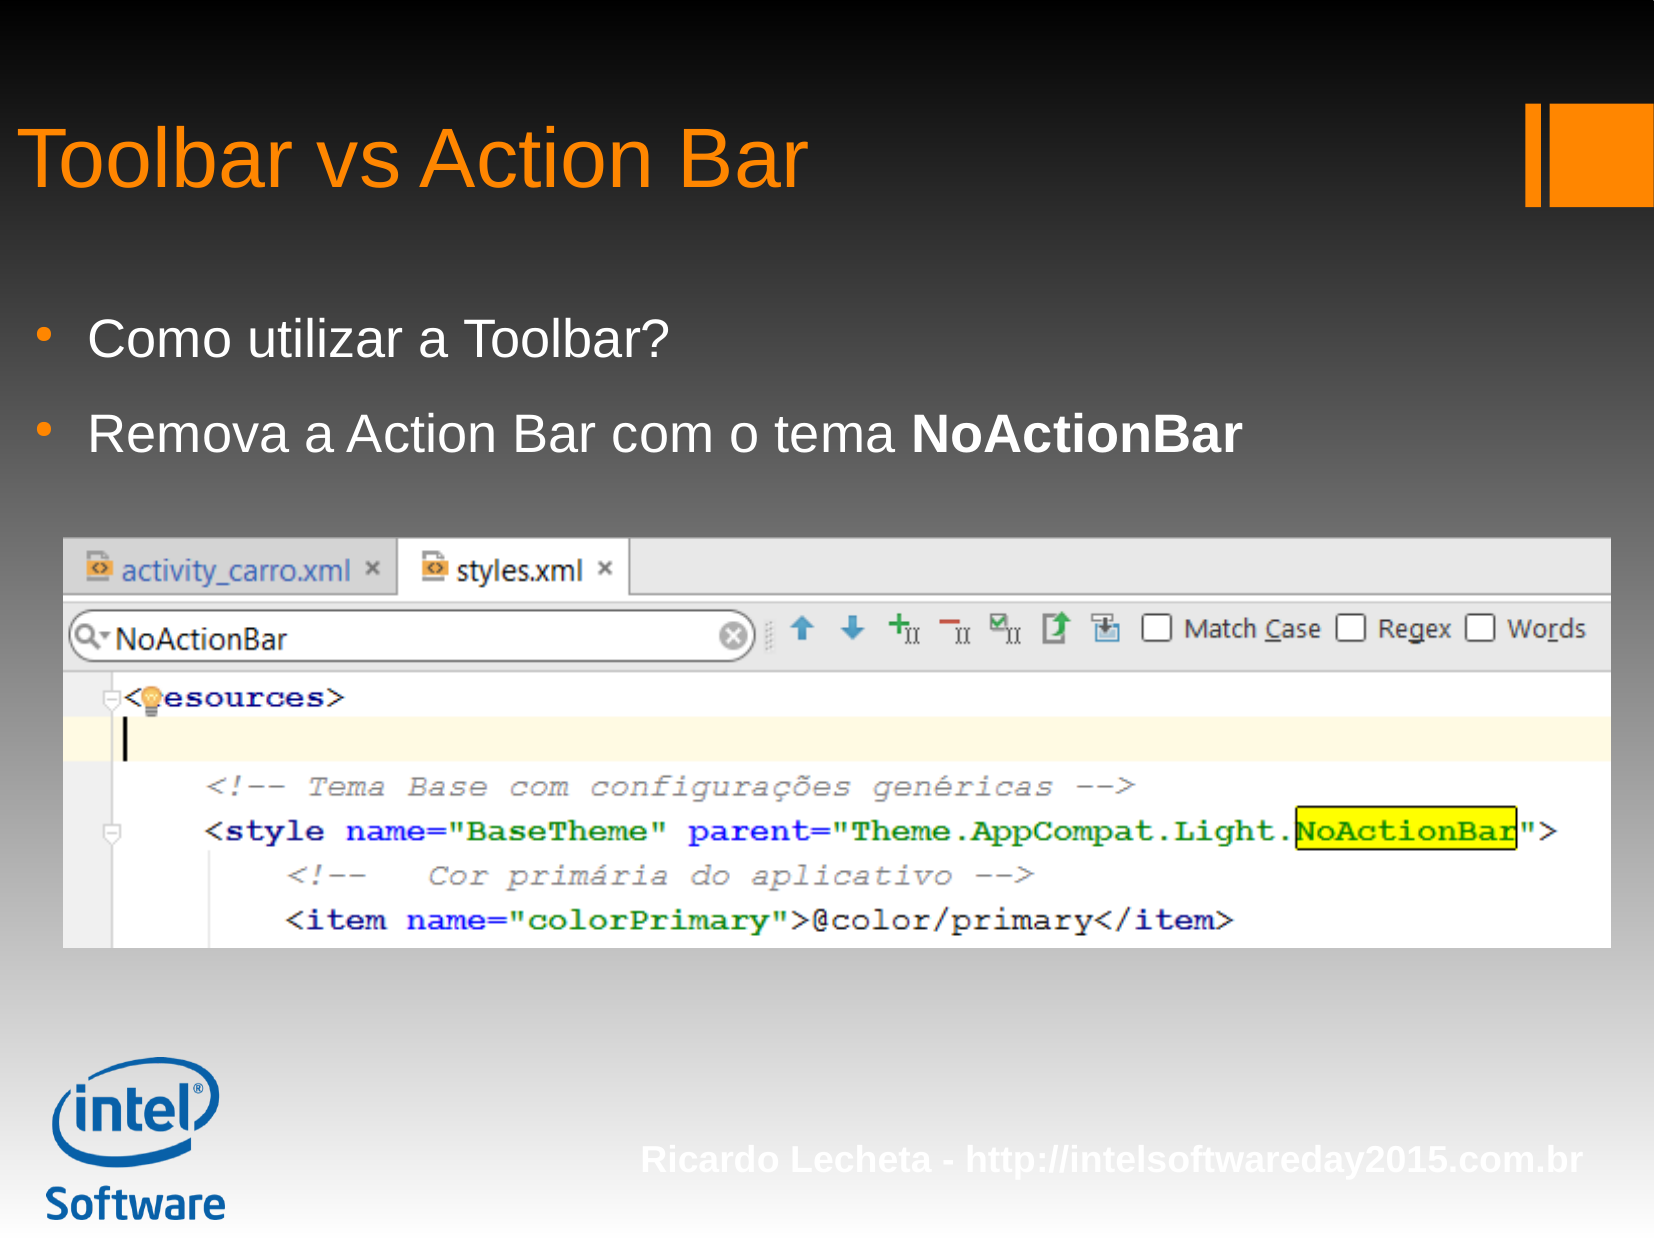

# Toolbar vs Action Bar
Como utilizar a Toolbar?
Remova a Action Bar com o tema NoActionBar
Ricardo Lecheta - http://intelsoftwareday2015.com.br